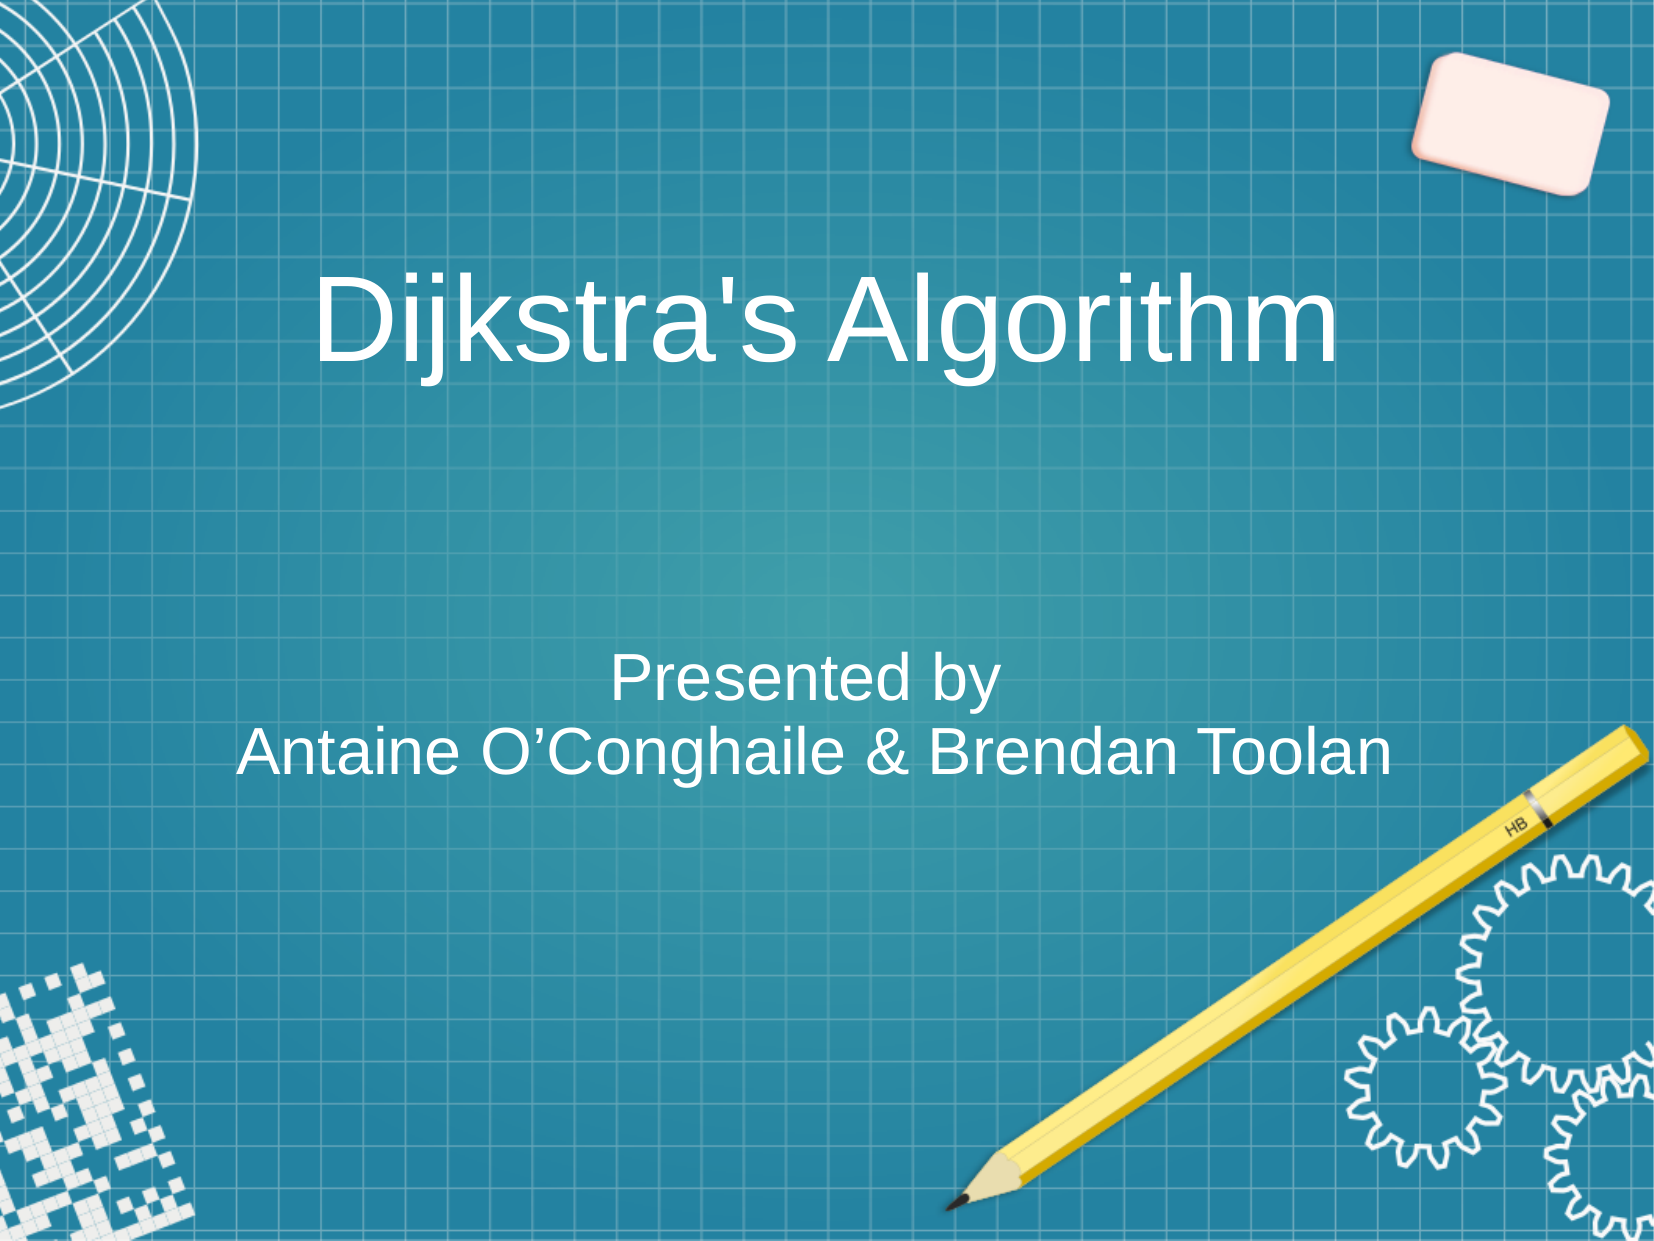

# Dijkstra's Algorithm
Presented by
Antaine O’Conghaile & Brendan Toolan